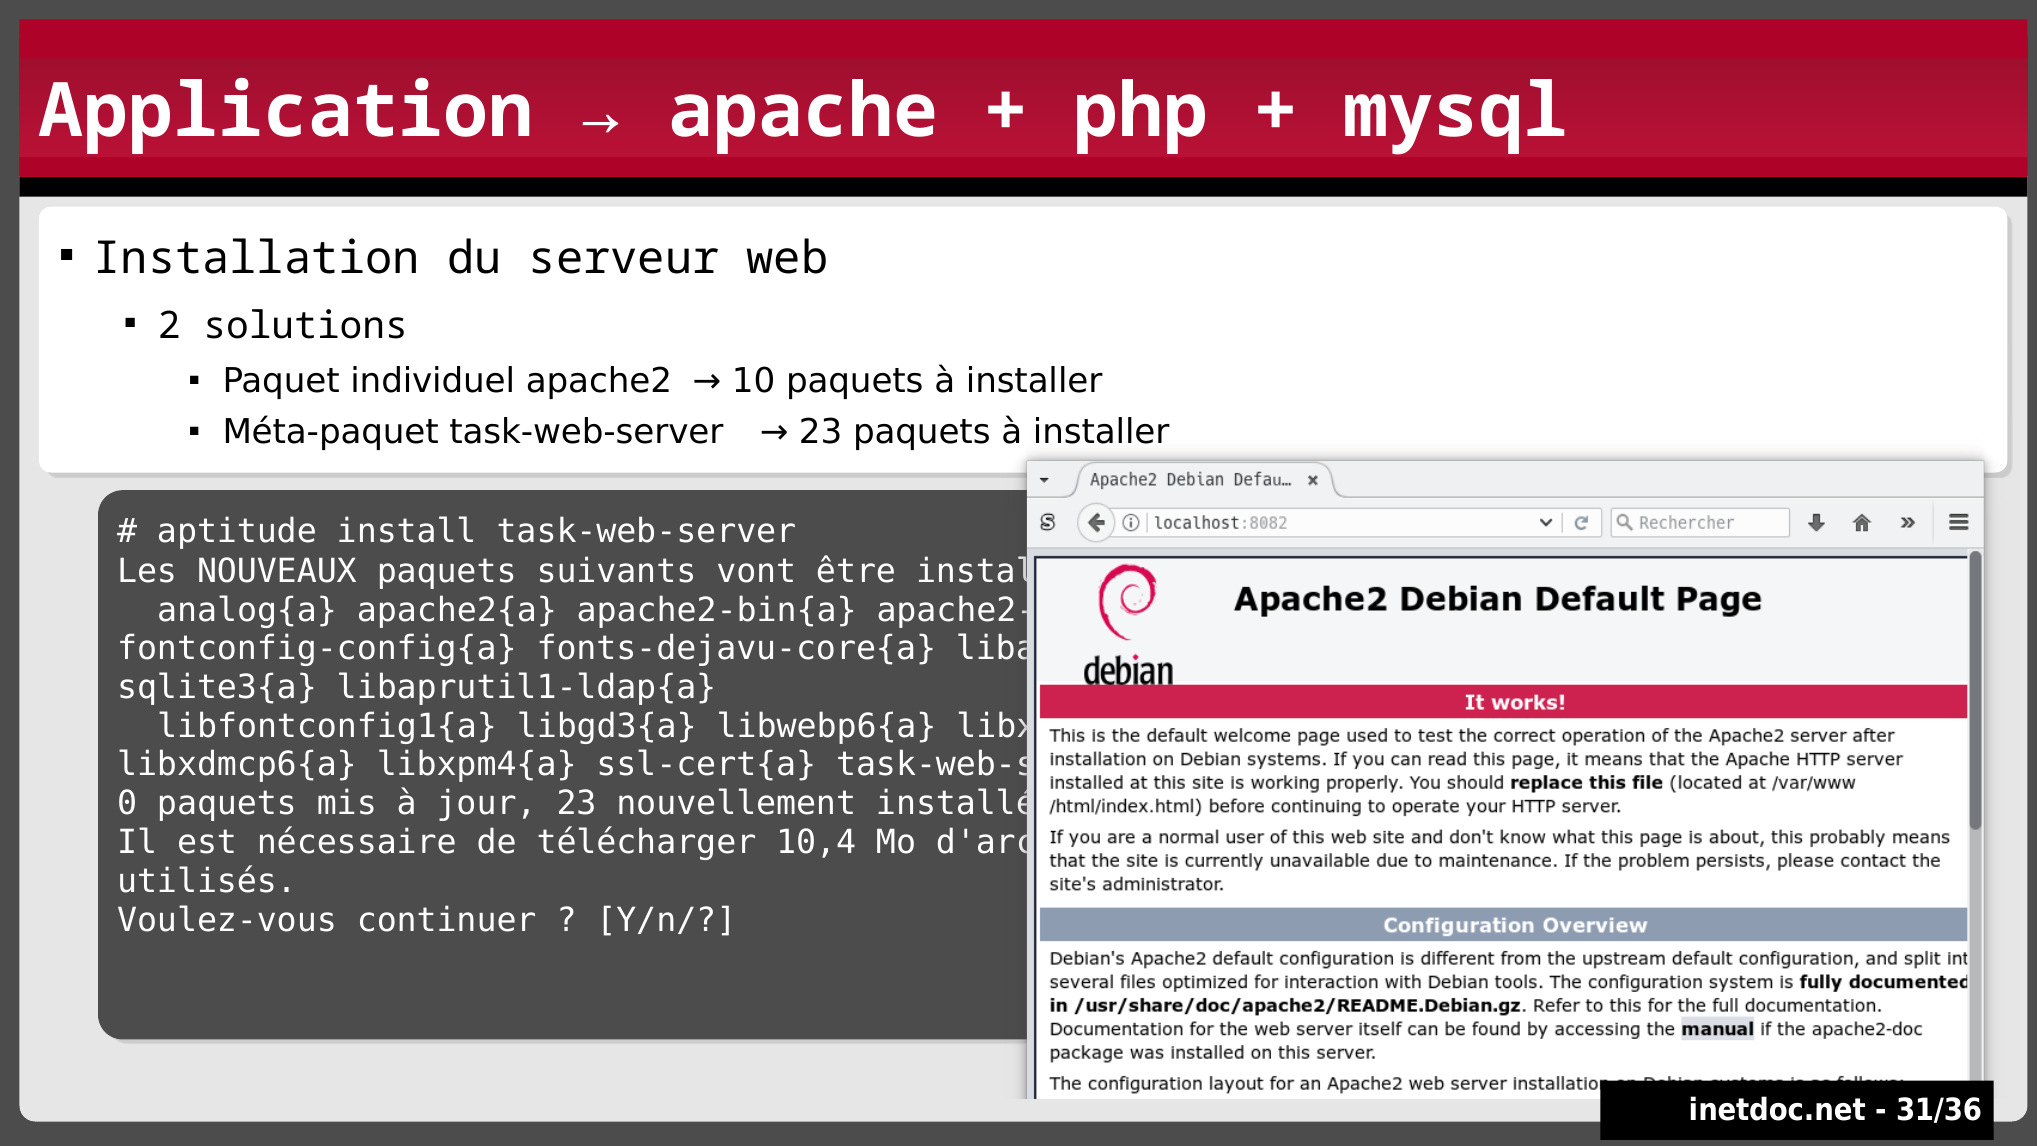

Application → apache + php + mysql
Installation du serveur web
2 solutions
Paquet individuel apache2 		→ 10 paquets à installer
Méta-paquet task-web-server 	→ 23 paquets à installer
# aptitude install task-web-server
Les NOUVEAUX paquets suivants vont être installés :
 analog{a} apache2{a} apache2-bin{a} apache2-data{a} apache2-doc{a} apache2-utils{a} fontconfig-config{a} fonts-dejavu-core{a} libapr1{a} libaprutil1{a} libaprutil1-dbd-sqlite3{a} libaprutil1-ldap{a}
 libfontconfig1{a} libgd3{a} libwebp6{a} libx11-6{a} libx11-data{a} libxau6{a} libxcb1{a} libxdmcp6{a} libxpm4{a} ssl-cert{a} task-web-server
0 paquets mis à jour, 23 nouvellement installés, 0 à enlever et 0 non mis à jour.
Il est nécessaire de télécharger 10,4 Mo d'archives. Après dépaquetage, 43,3 Mo seront utilisés.
Voulez-vous continuer ? [Y/n/?]
inetdoc.net - /36